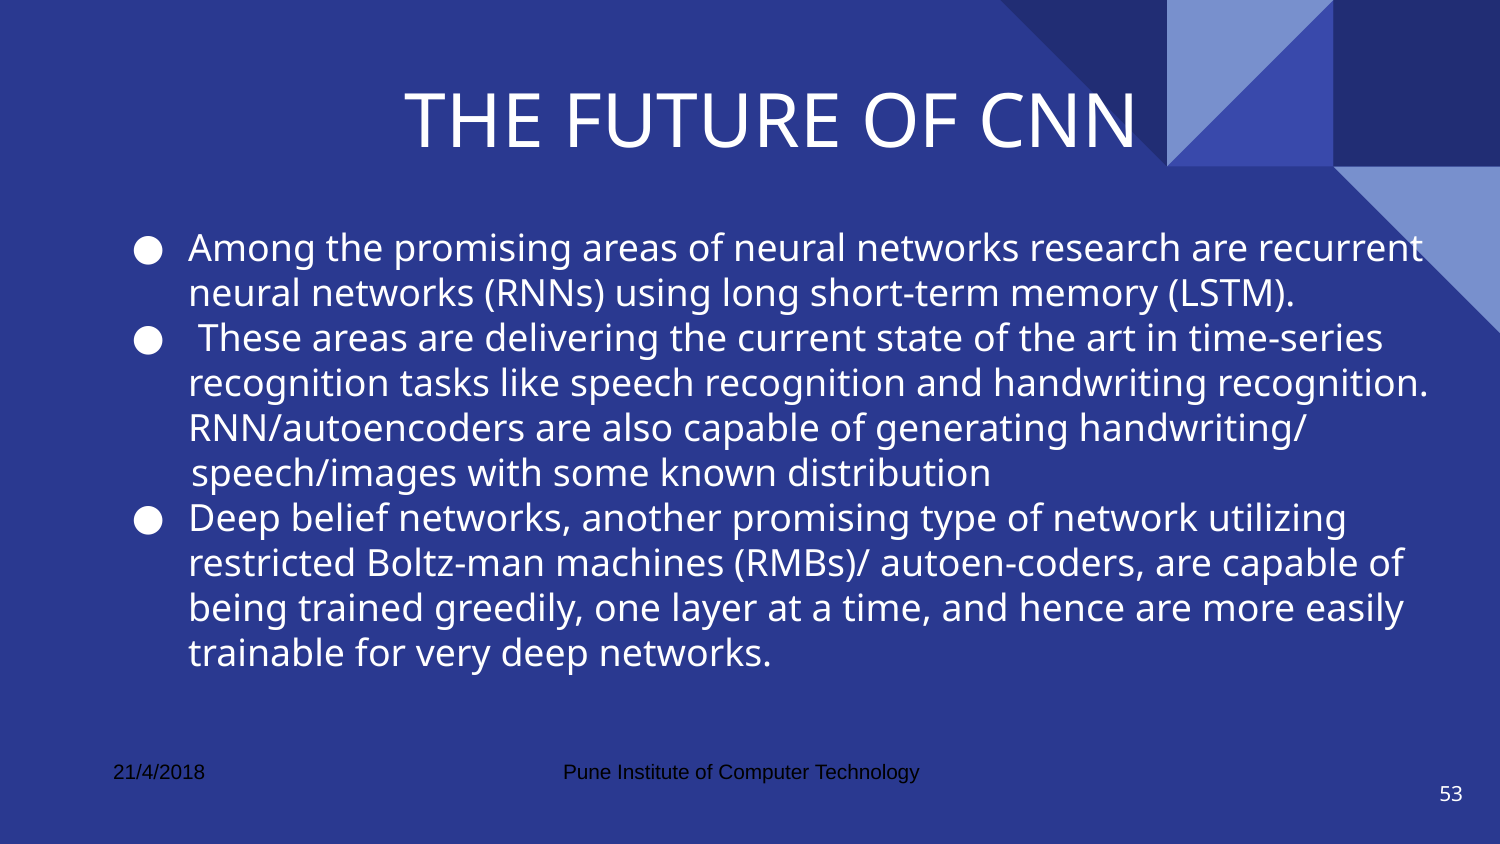

# THE FUTURE OF CNN
Among the promising areas of neural networks research are recurrent neural networks (RNNs) using long short-term memory (LSTM).
 These areas are delivering the current state of the art in time-series recognition tasks like speech recognition and handwriting recognition. RNN/autoencoders are also capable of generating handwriting/
 speech/images with some known distribution
Deep belief networks, another promising type of network utilizing restricted Boltz-man machines (RMBs)/ autoen-coders, are capable of being trained greedily, one layer at a time, and hence are more easily trainable for very deep networks.